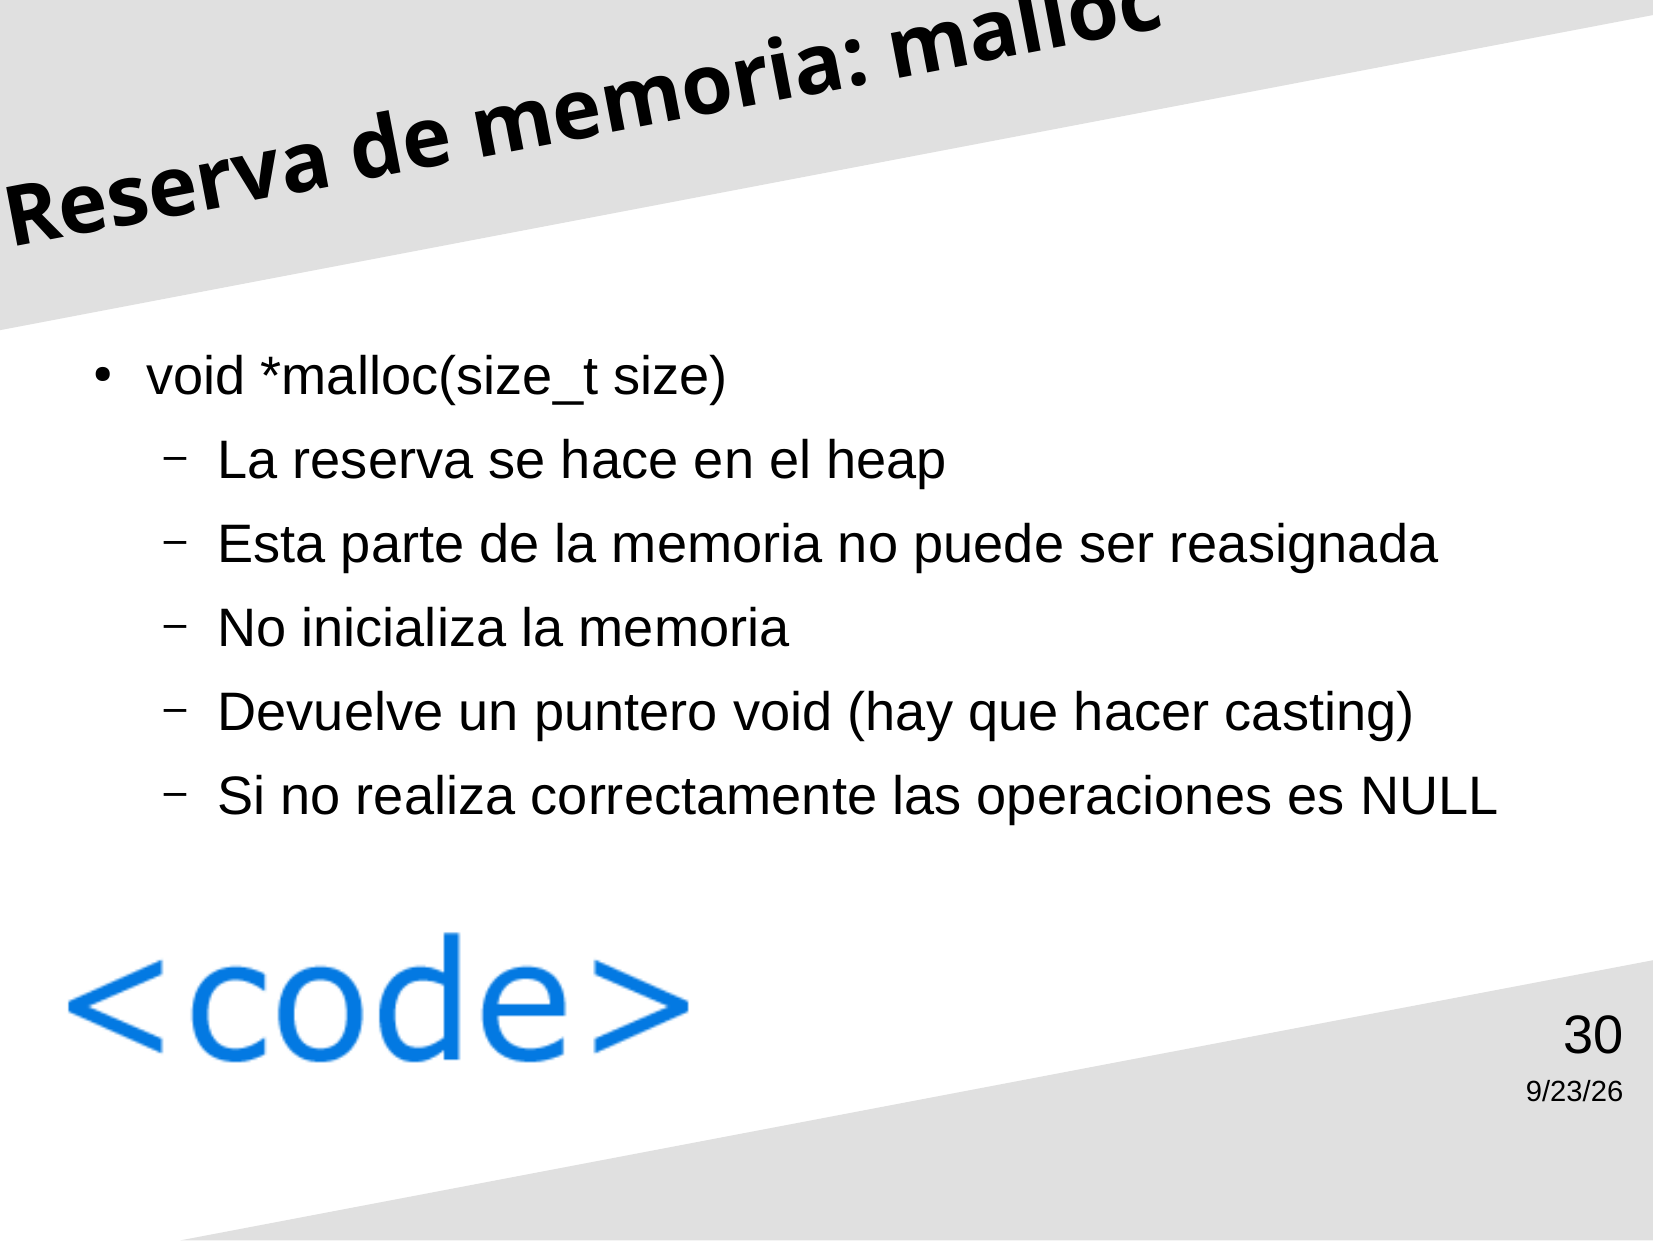

# Reserva de memoria: malloc
void *malloc(size_t size)
La reserva se hace en el heap
Esta parte de la memoria no puede ser reasignada
No inicializa la memoria
Devuelve un puntero void (hay que hacer casting)
Si no realiza correctamente las operaciones es NULL
30